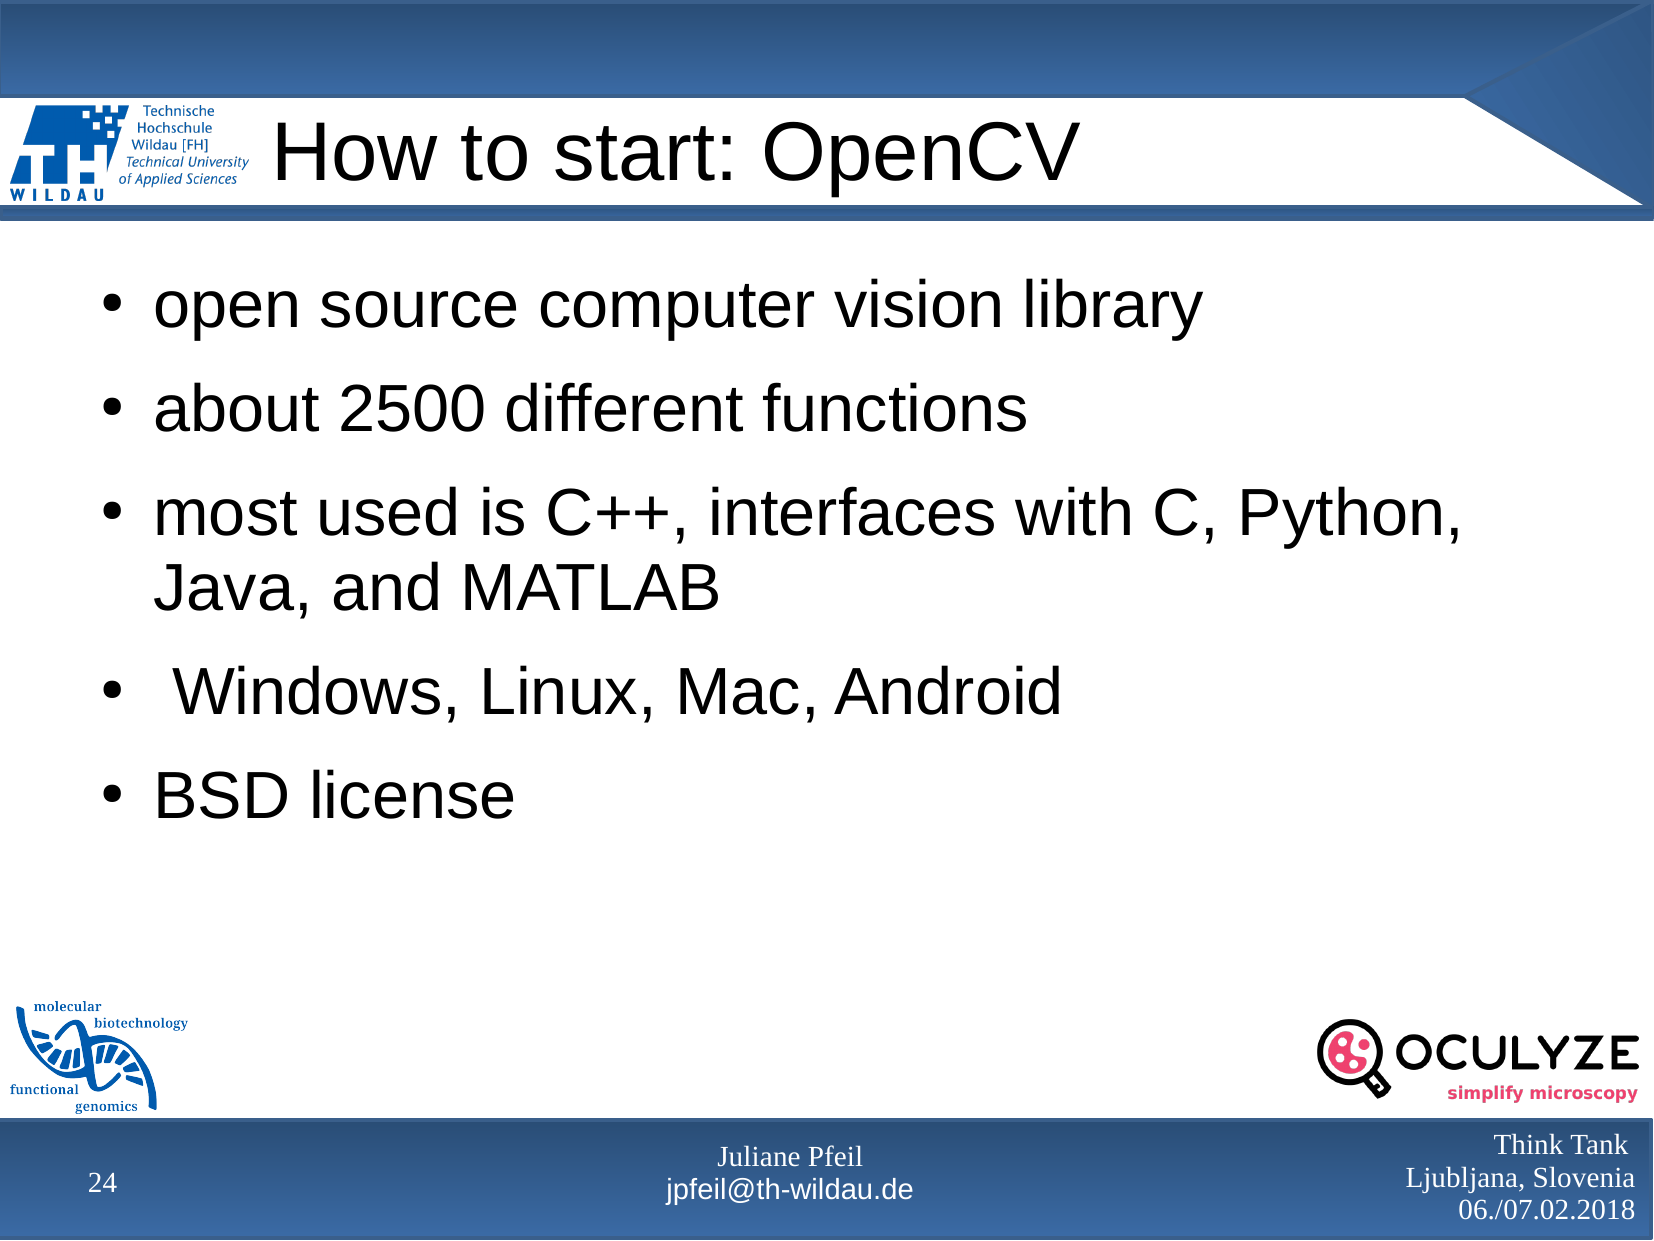

# How to start: OpenCV
open source computer vision library
about 2500 different functions
most used is C++, interfaces with C, Python, Java, and MATLAB
 Windows, Linux, Mac, Android
BSD license